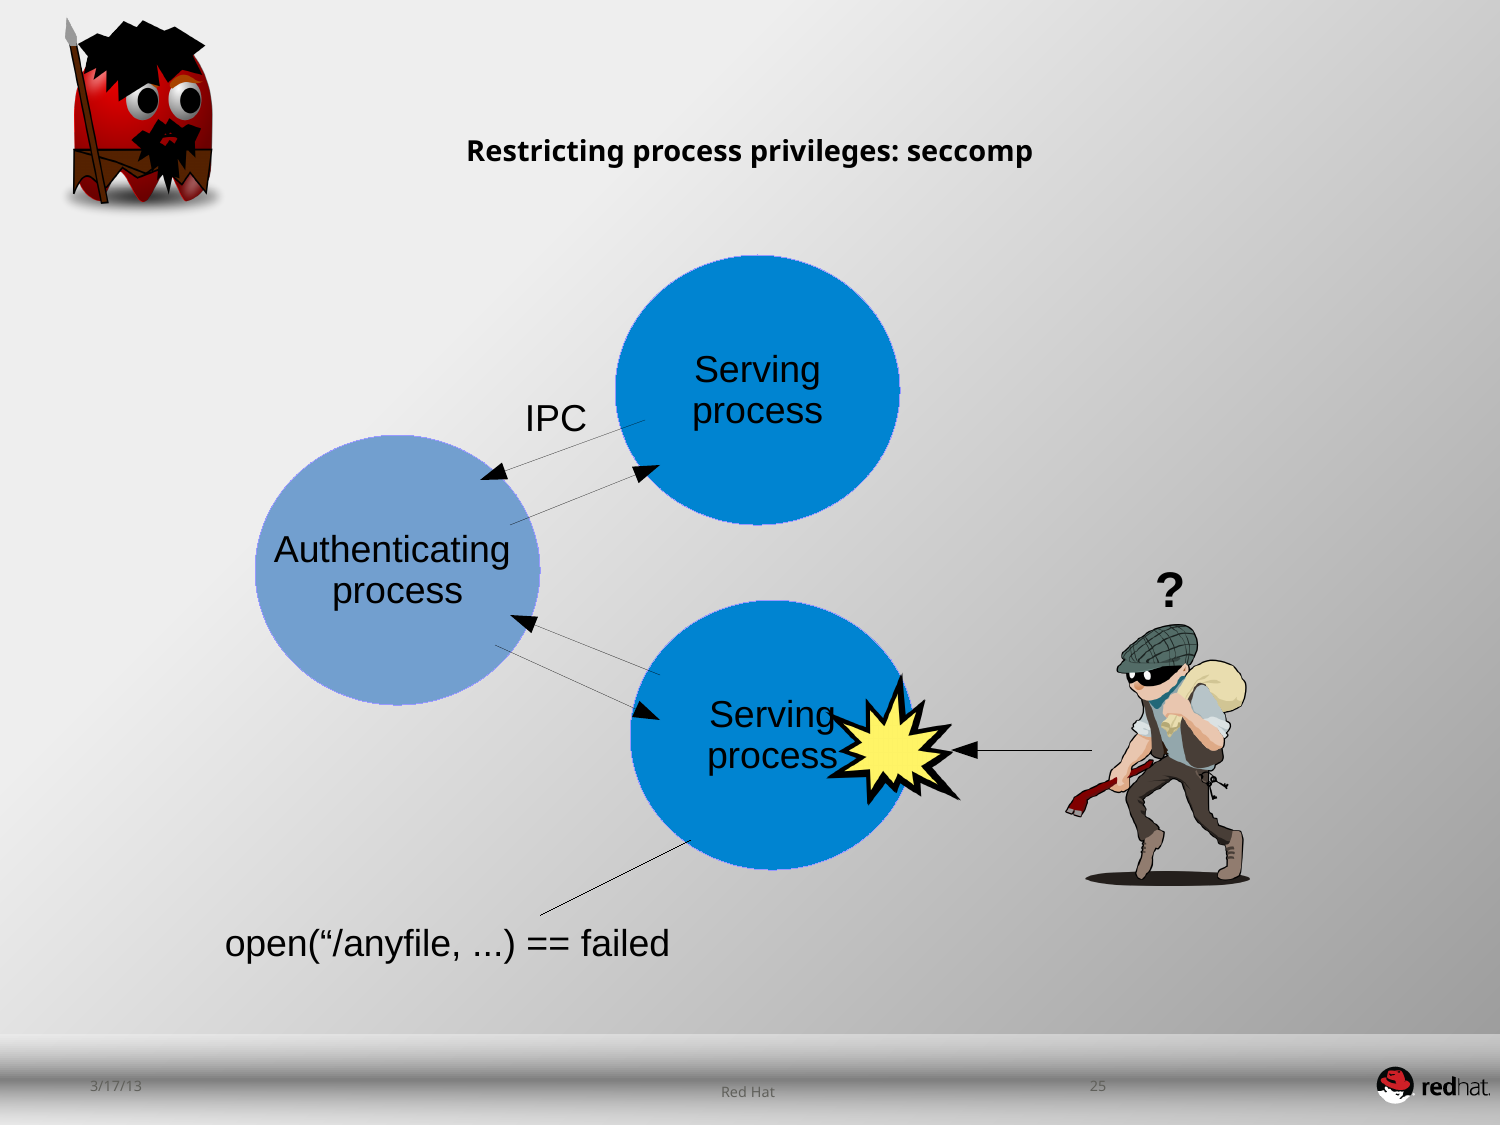

# Restricting process privileges: seccomp
Serving
process
IPC
Authenticating
process
?
Serving
process
open(“/anyfile, ...) == failed
3/17/13
Red Hat